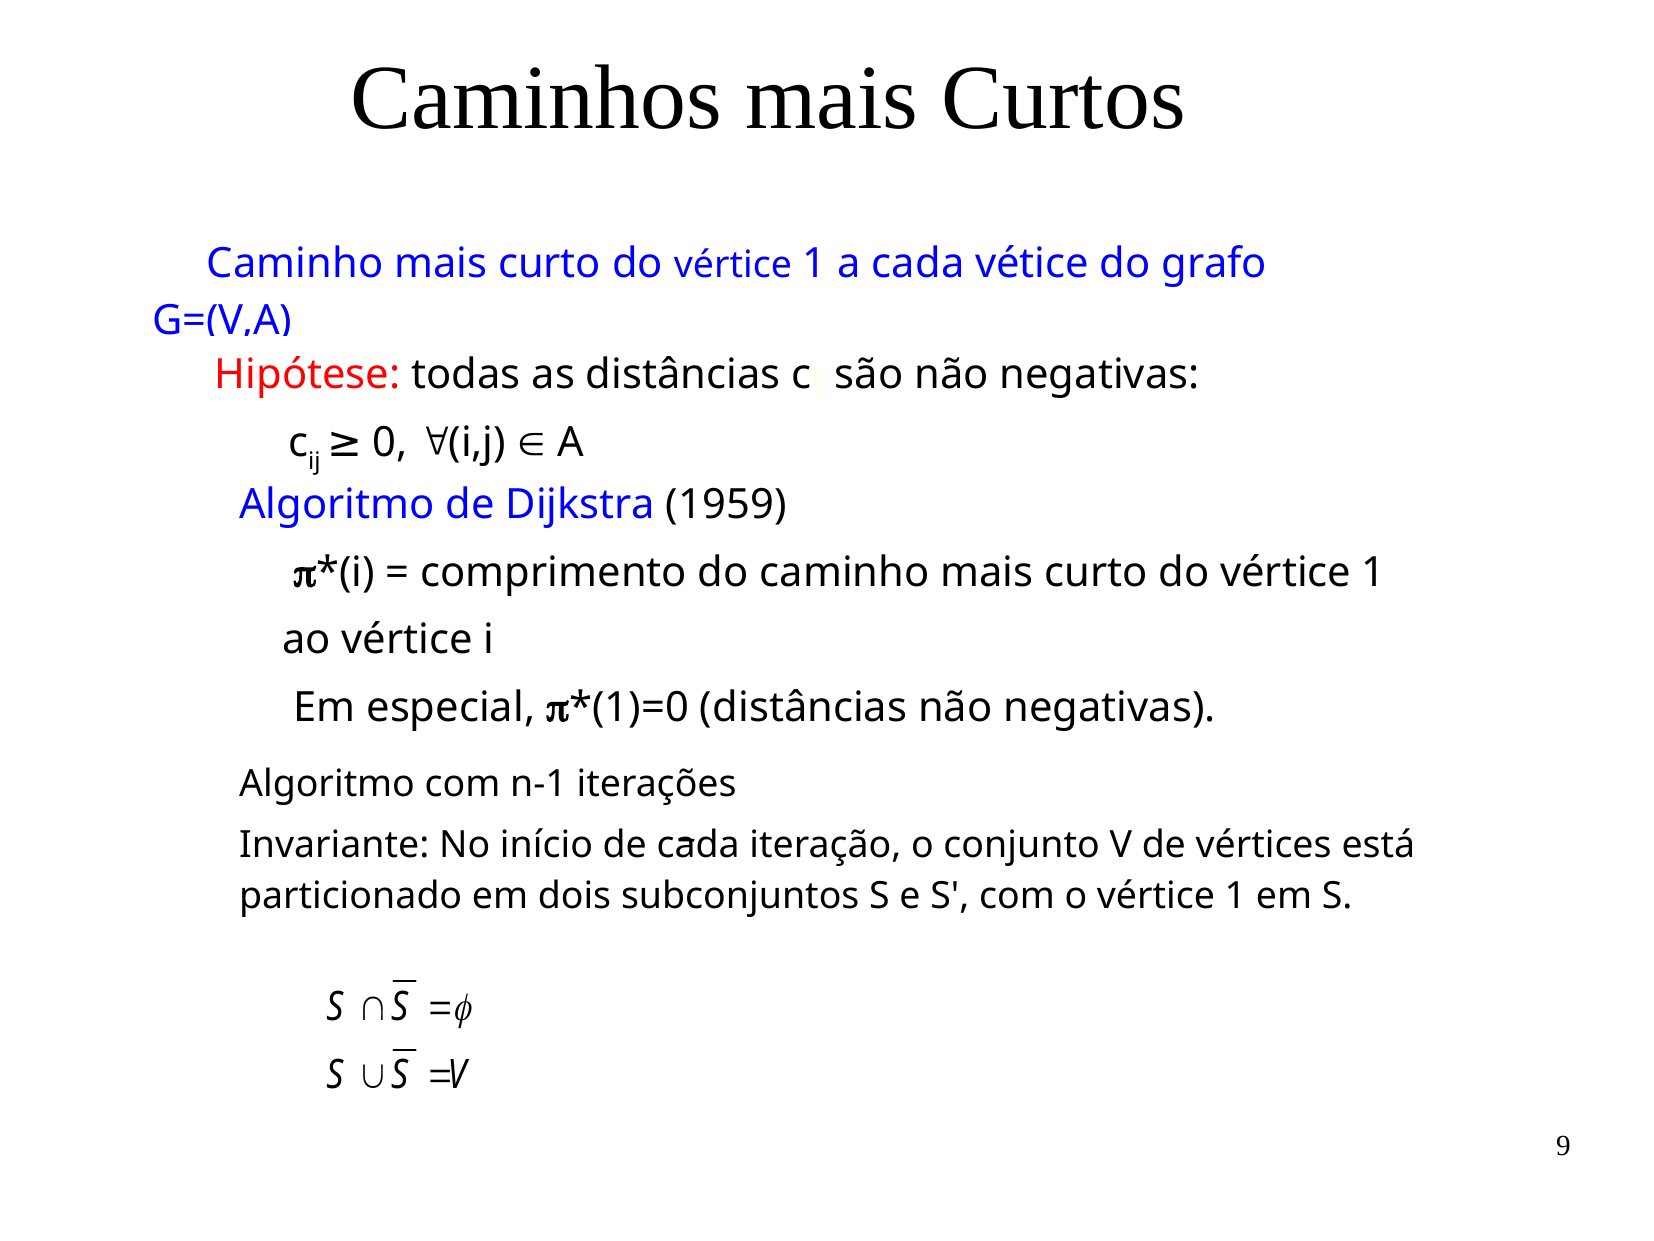

# Caminhos mais Curtos
	Caminho mais curto do vértice 1 a cada vétice do grafo G=(V,A)‏
Hipótese: todas as distâncias cij são não negativas:
	cij ≥ 0, (i,j)  A
Algoritmo de Dijkstra (1959)‏
	*(i) = comprimento do caminho mais curto do vértice 1
 ao vértice i
	Em especial, *(1)=0 (distâncias não negativas).
Algoritmo com n-1 iterações
Invariante: No início de cada iteração, o conjunto V de vértices está particionado em dois subconjuntos S e S', com o vértice 1 em S.
9